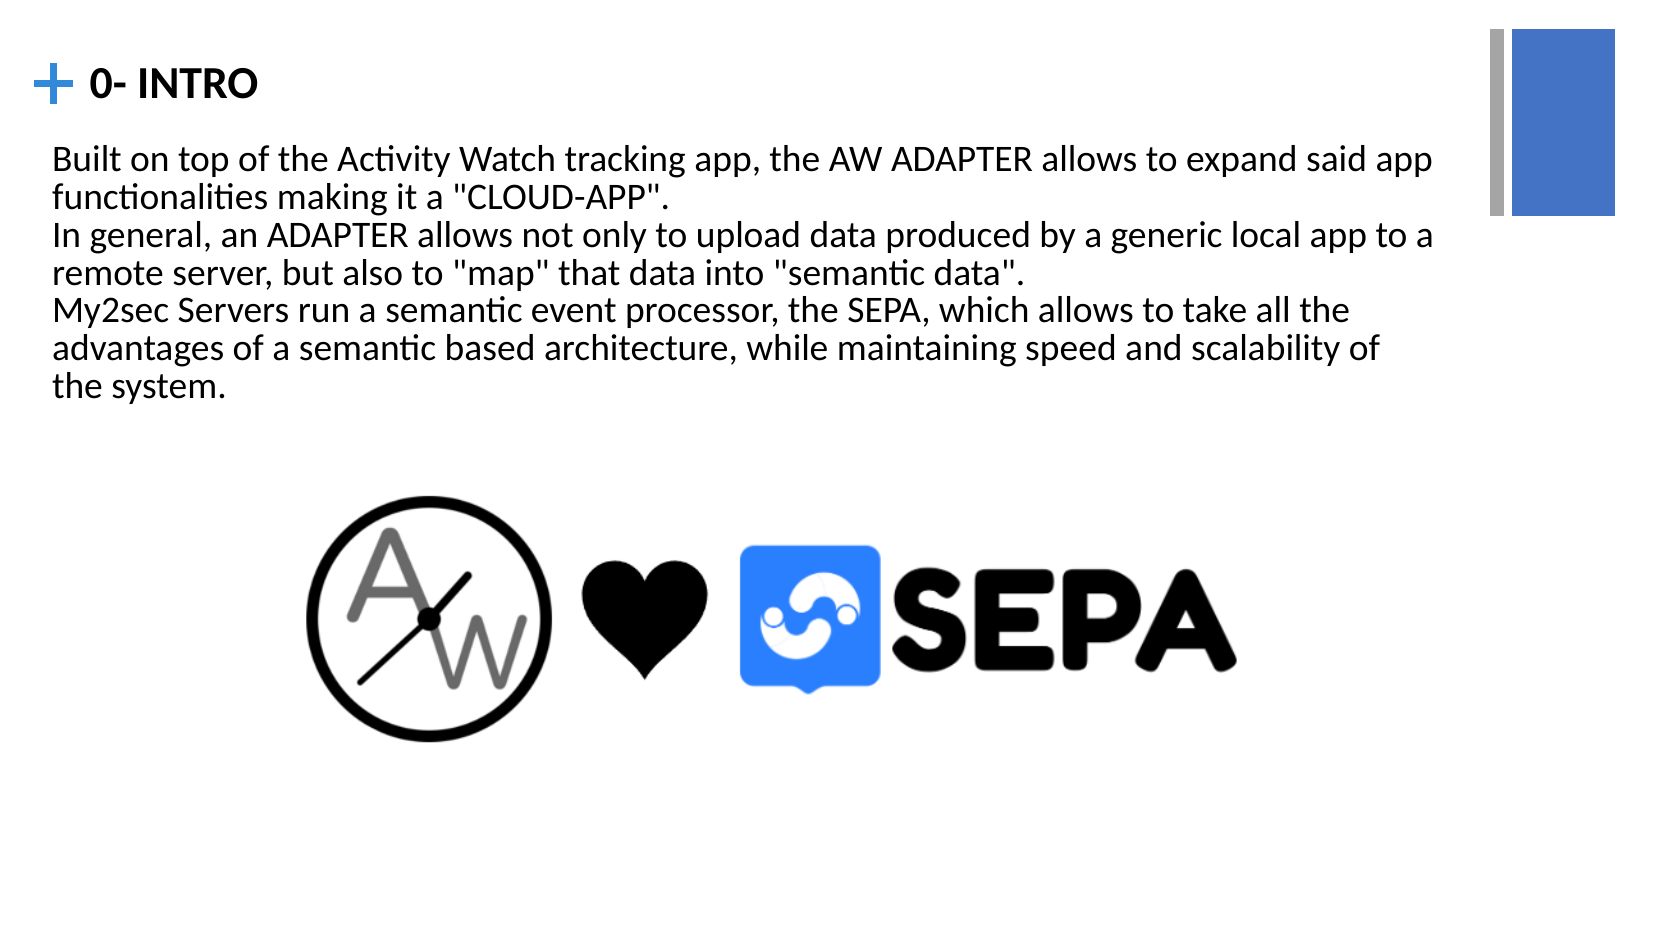

0- INTRO
Built on top of the Activity Watch tracking app, the AW ADAPTER allows to expand said app functionalities making it a "CLOUD-APP".
In general, an ADAPTER allows not only to upload data produced by a generic local app to a remote server, but also to "map" that data into "semantic data".
My2sec Servers run a semantic event processor, the SEPA, which allows to take all the advantages of a semantic based architecture, while maintaining speed and scalability of the system.